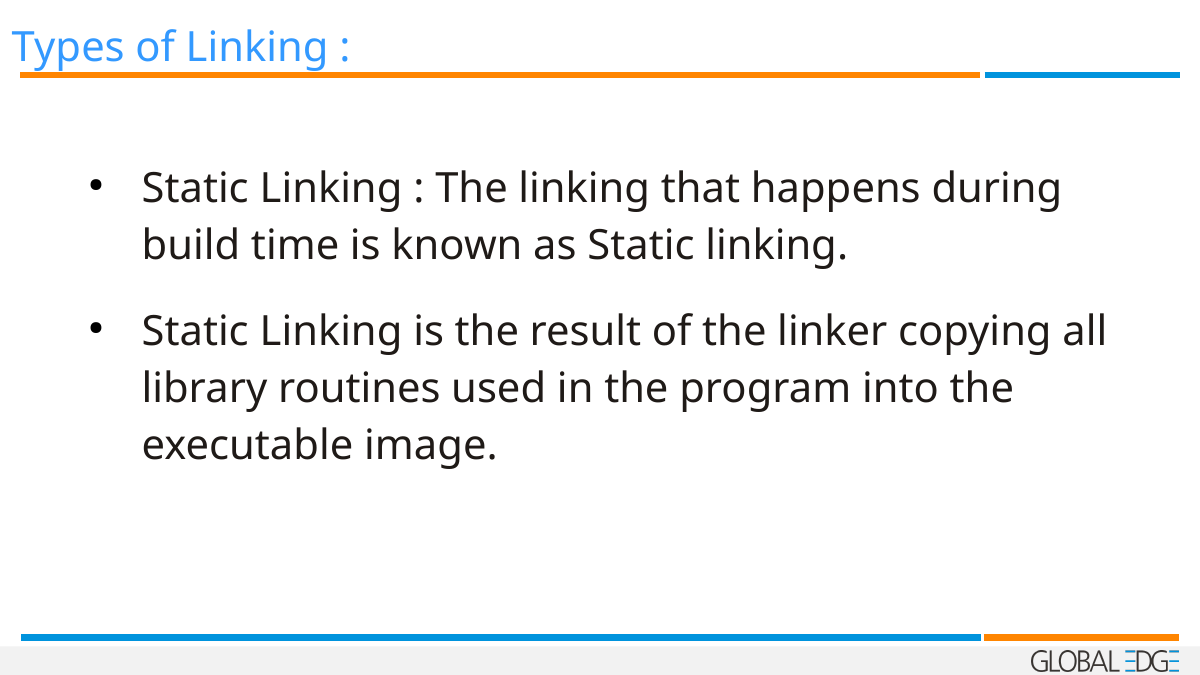

# Types of Linking :
Static Linking : The linking that happens during build time is known as Static linking.
Static Linking is the result of the linker copying all library routines used in the program into the executable image.